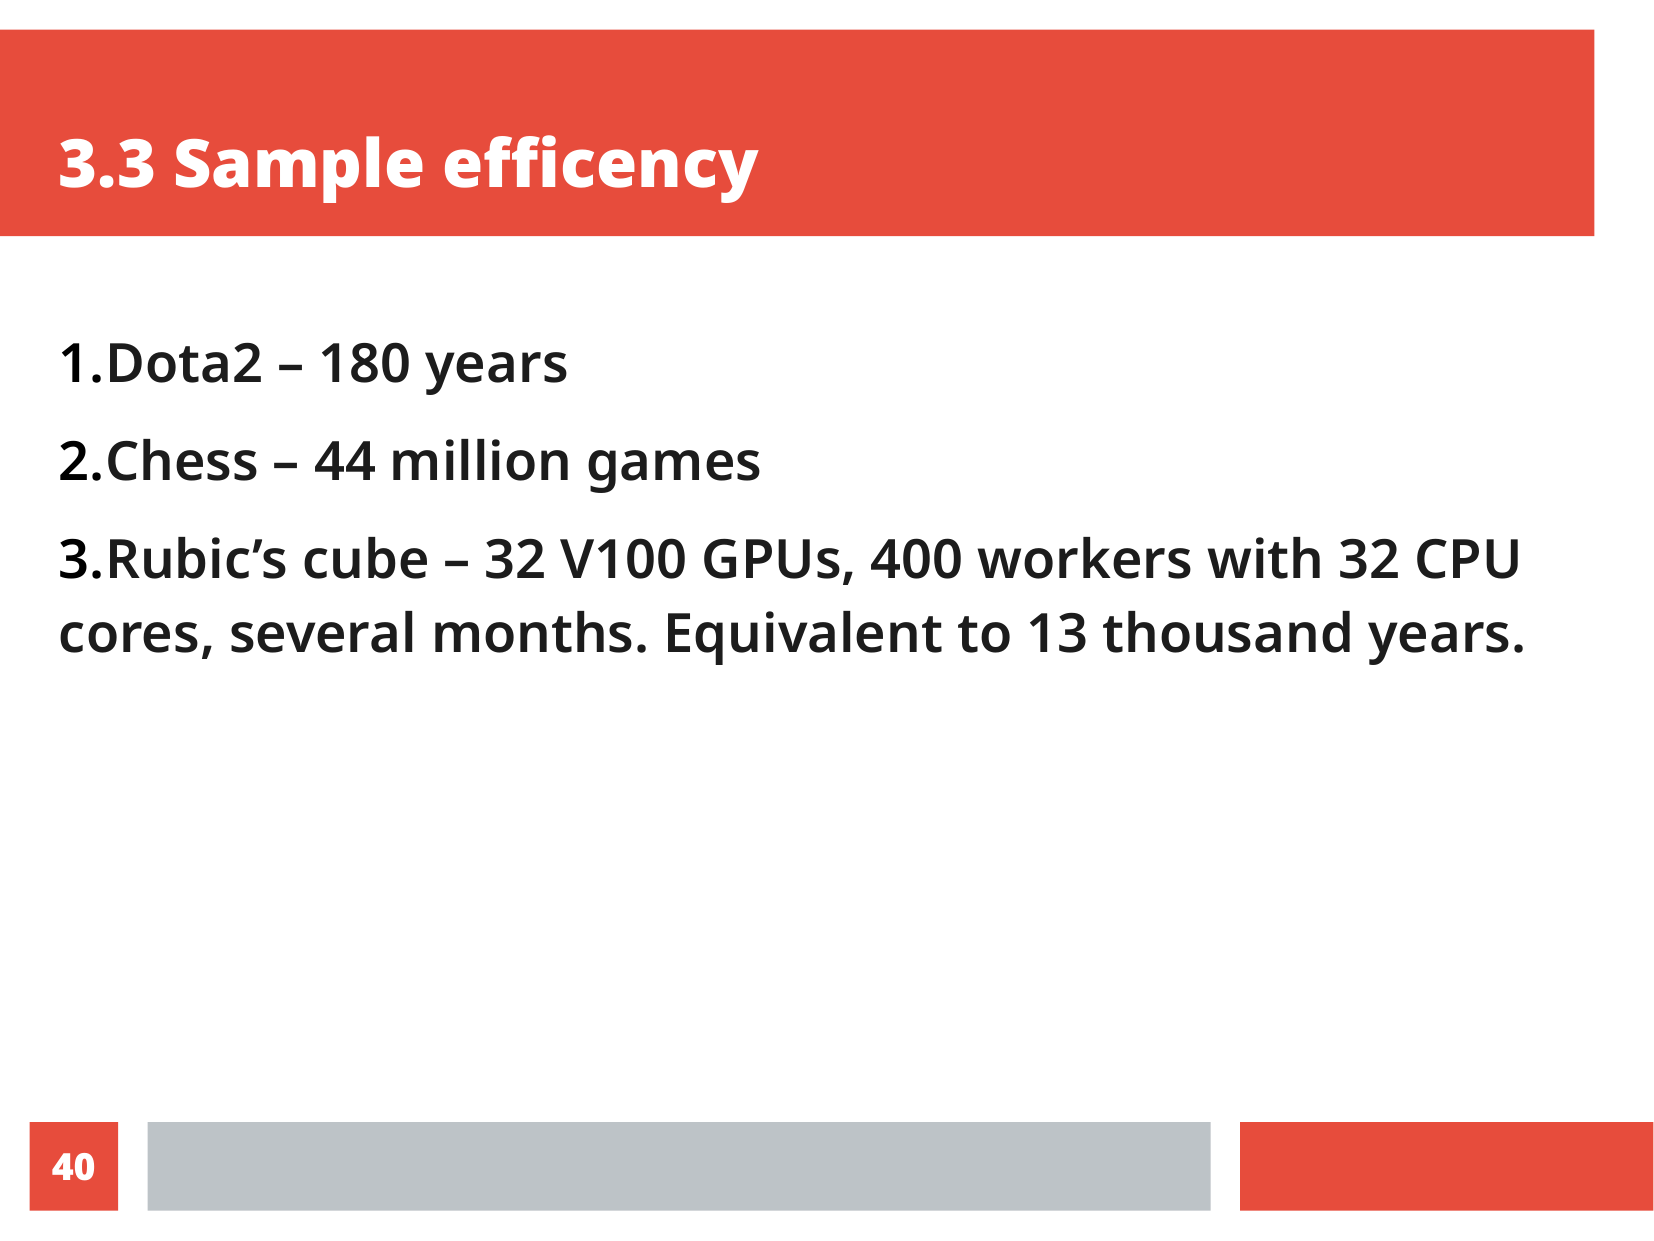

# 3.3 Sample efficency
Dota2 – 180 years
Chess – 44 million games
Rubic’s cube – 32 V100 GPUs, 400 workers with 32 CPU cores, several months. Equivalent to 13 thousand years.
40